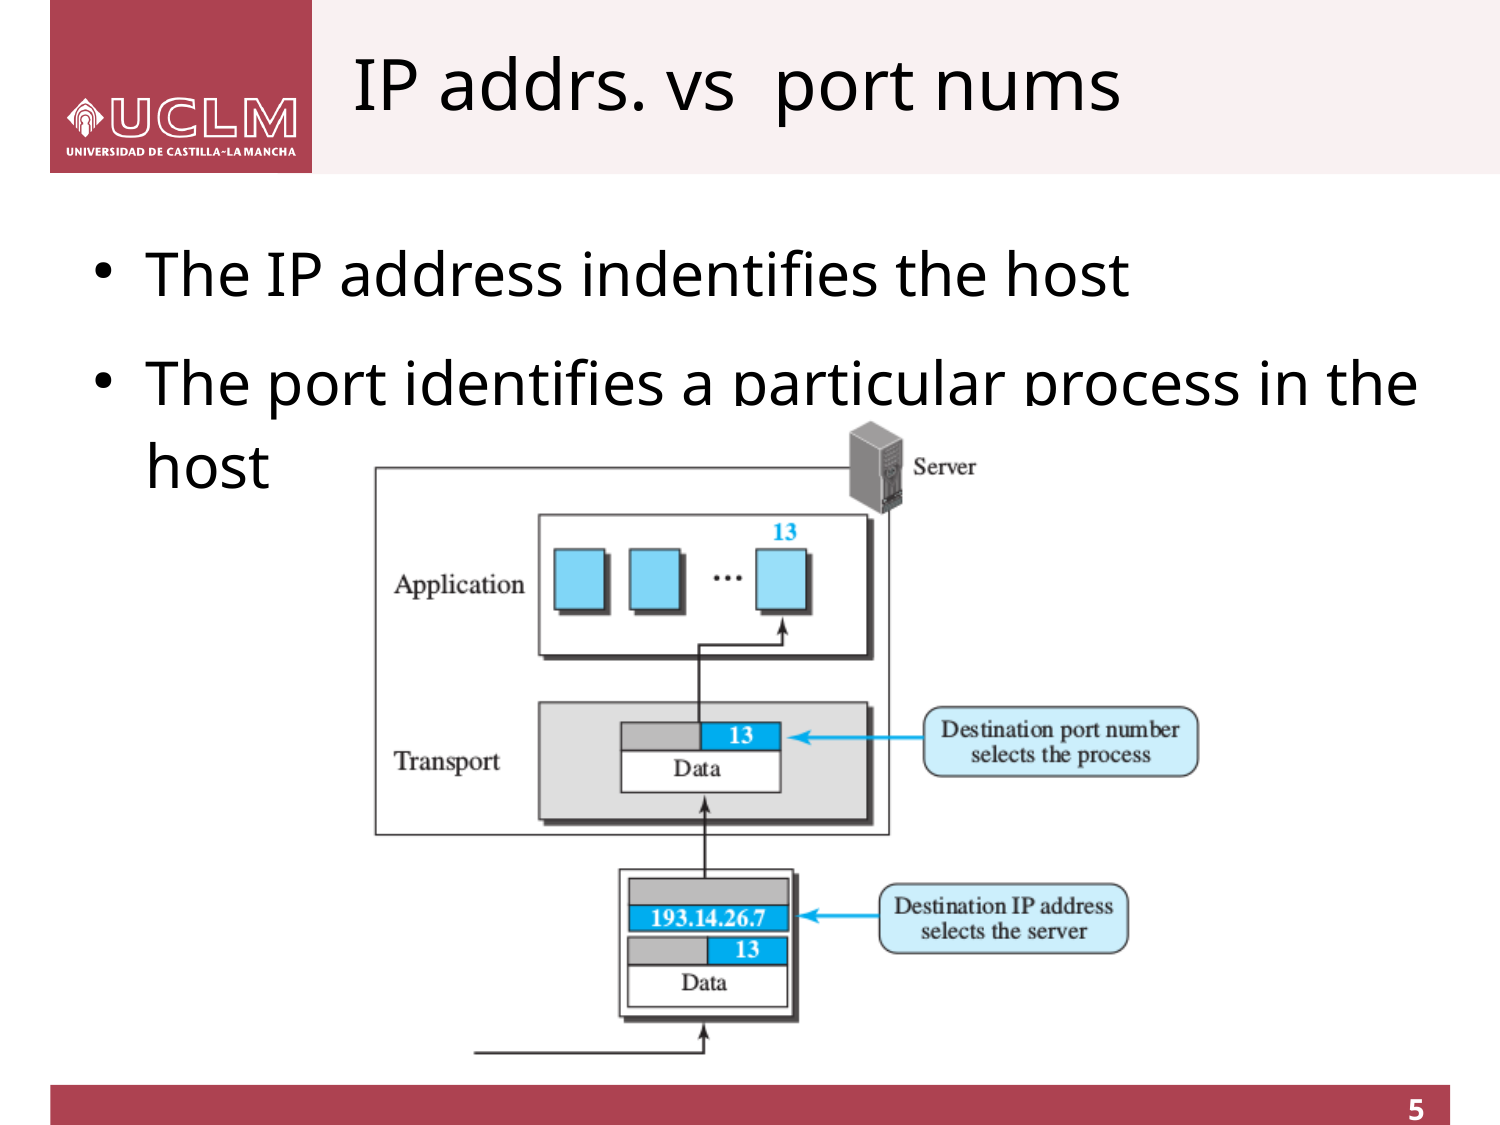

# IP addrs. vs port nums
The IP address indentifies the host
The port identifies a particular process in the host
5